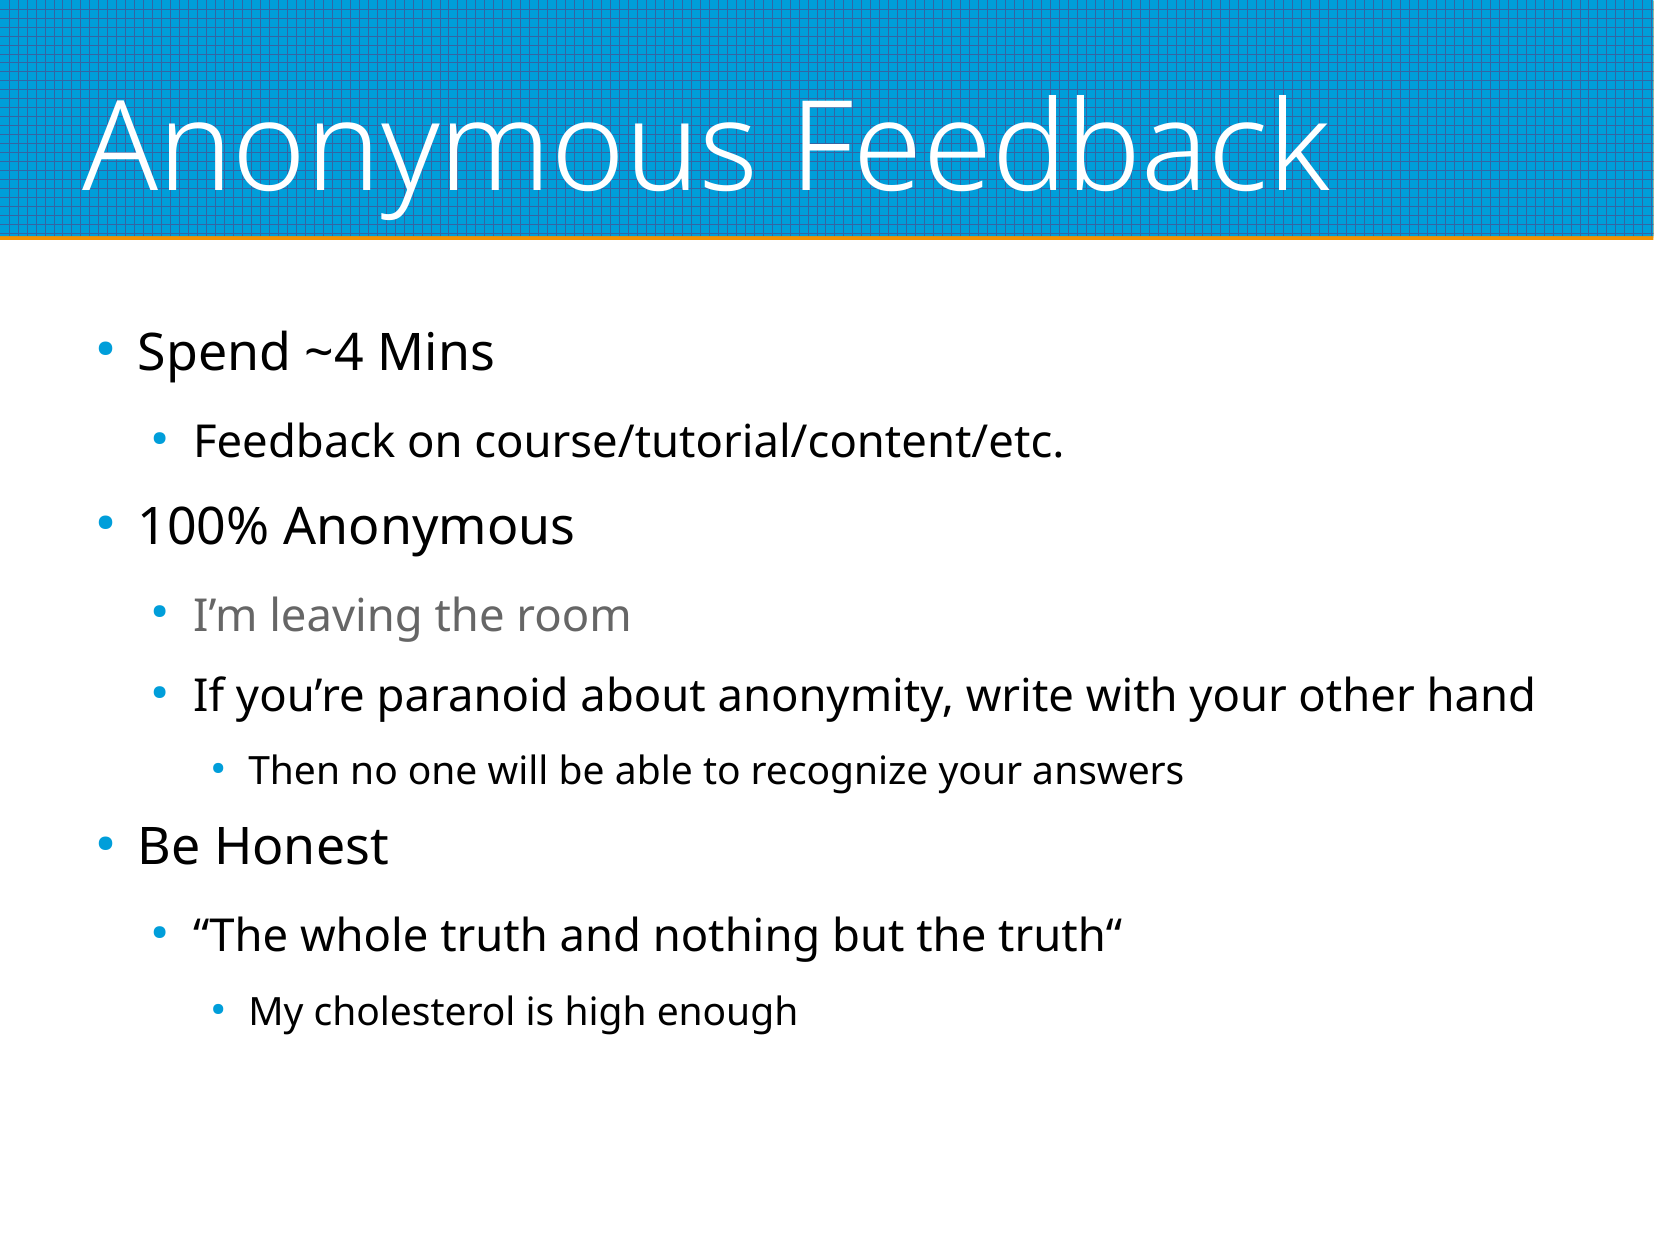

# Anonymous Feedback
Spend ~4 Mins
Feedback on course/tutorial/content/etc.
100% Anonymous
I’m leaving the room
If you’re paranoid about anonymity, write with your other hand
Then no one will be able to recognize your answers
Be Honest
“The whole truth and nothing but the truth“
My cholesterol is high enough